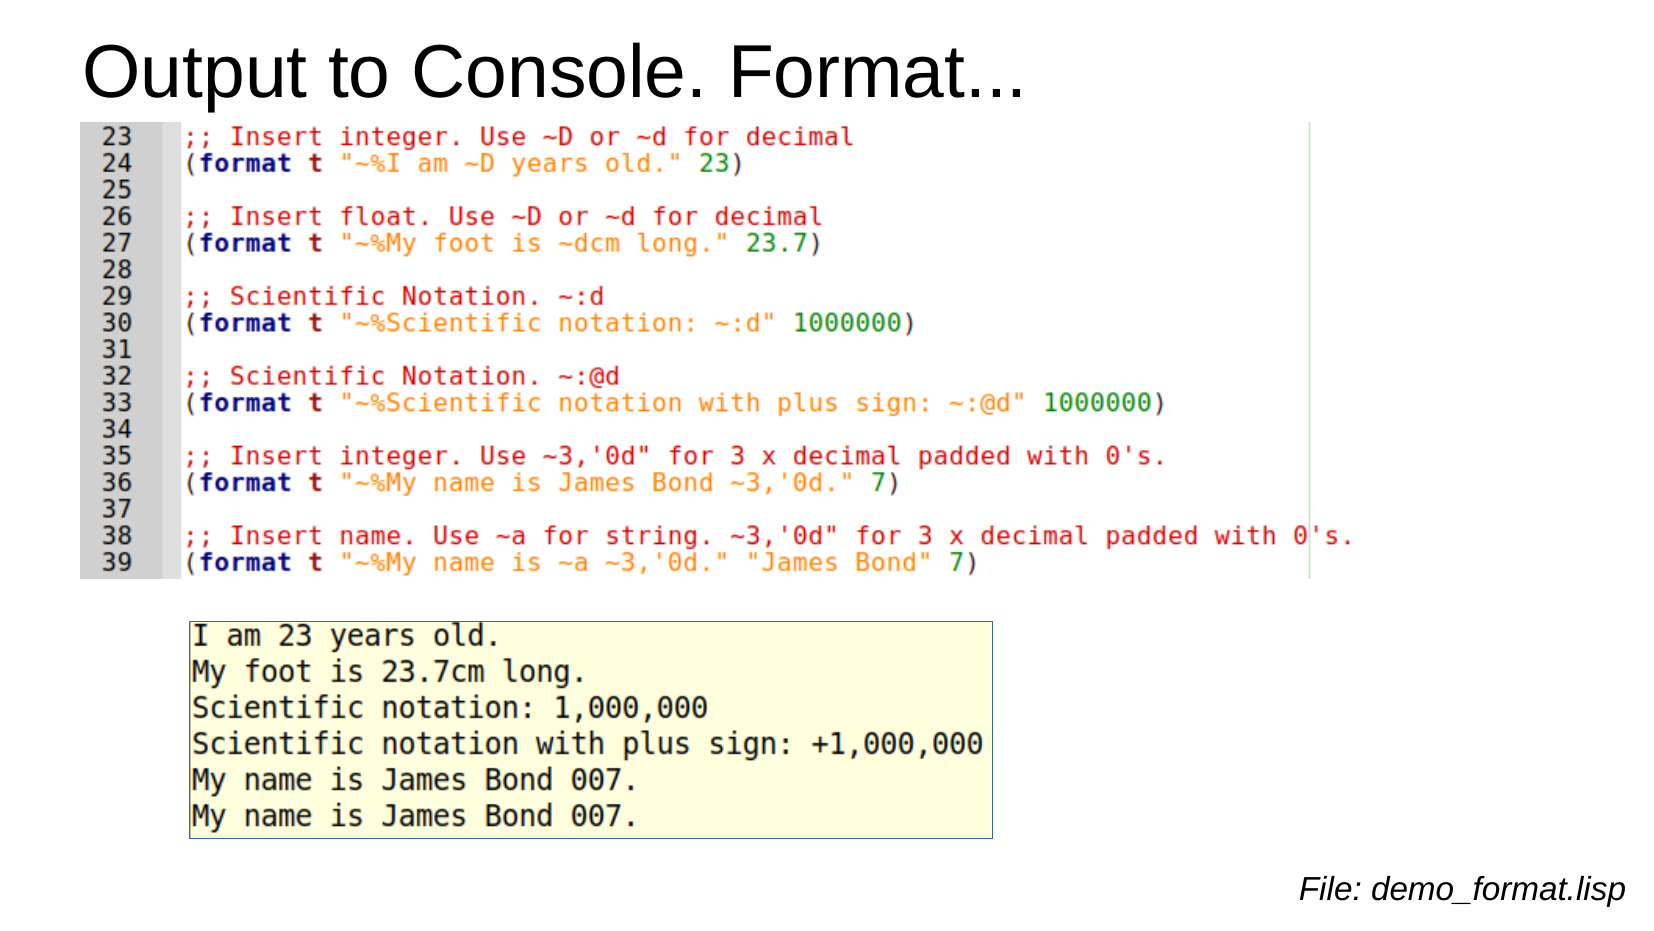

# Output to Console. Format...
File: demo_format.lisp